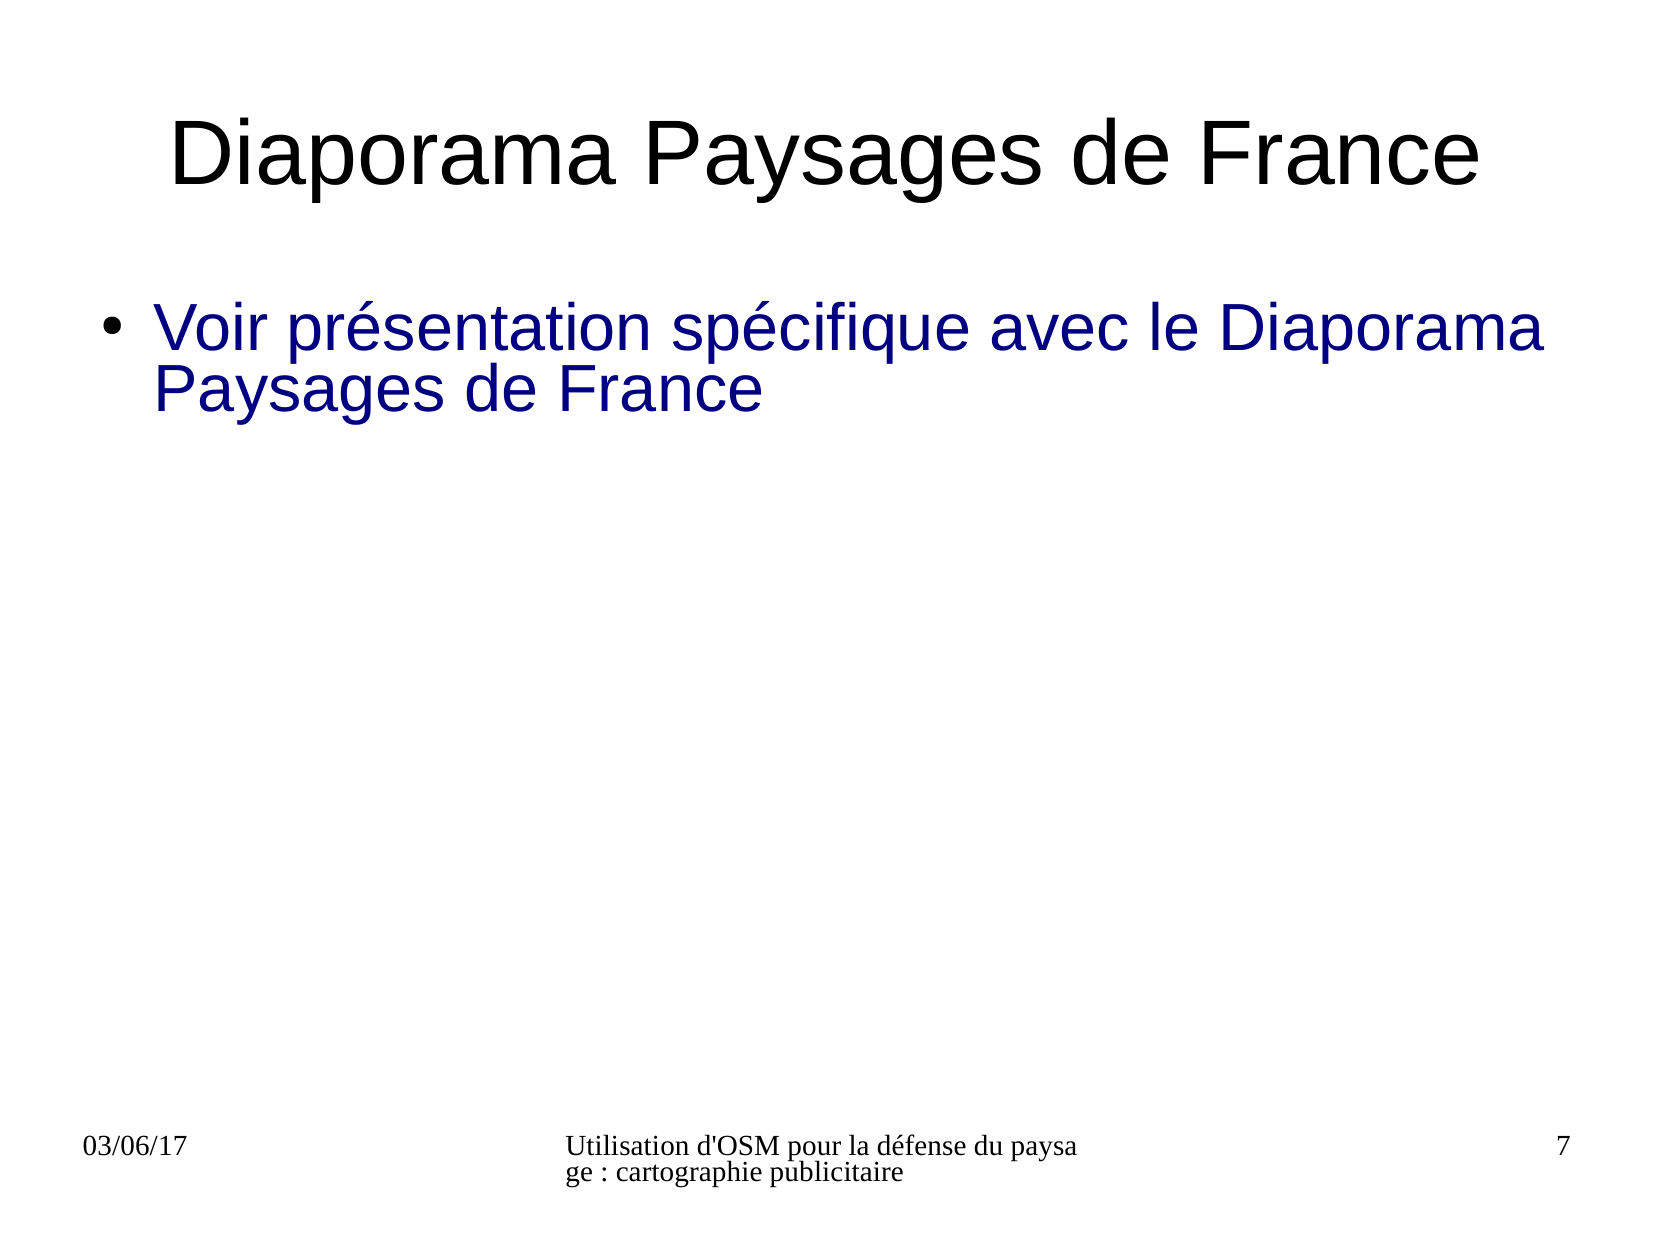

# Diaporama Paysages de France
Voir présentation spécifique avec le Diaporama Paysages de France
03/06/17
Utilisation d'OSM pour la défense du paysage : cartographie publicitaire
7